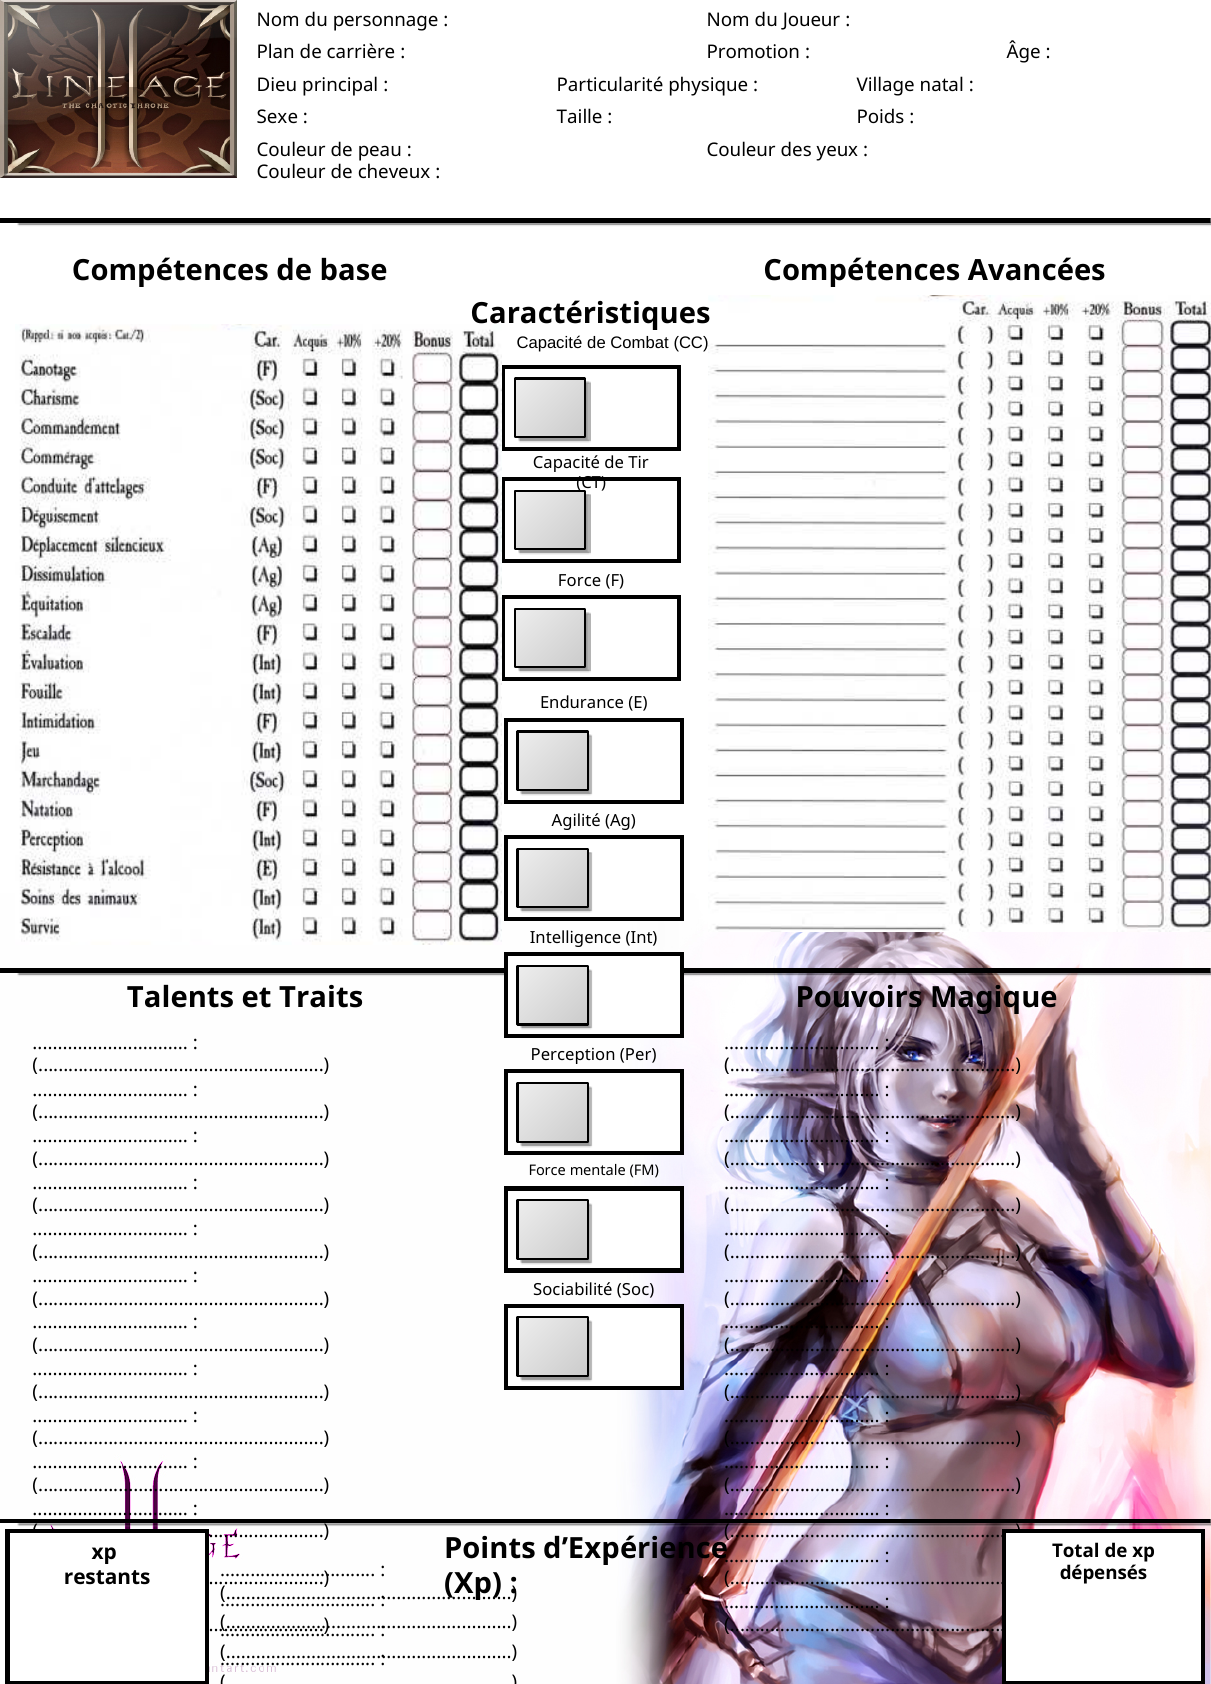

Nom du personnage : 		Nom du Joueur :
Plan de carrière : 		Promotion : 		Âge :
Dieu principal : 		Particularité physique : 	Village natal :
Sexe : 		Taille : 		Poids :
Couleur de peau :		Couleur des yeux :	 	Couleur de cheveux :
Compétences de base
Compétences Avancées
Caractéristiques
Capacité de Tir (CT)
Force (F)
Endurance (E)
Agilité (Ag)
Intelligence (Int)
Perception (Per)
Force mentale (FM)
Sociabilité (Soc)
Capacité de Combat (CC)
Talents et Traits
Pouvoirs Magique
| ............................... : (.........................................................) |
| --- |
| ............................... : (.........................................................) |
| ............................... : (.........................................................) |
| ............................... : (.........................................................) |
| ............................... : (.........................................................) |
| ............................... : (.........................................................) |
| ............................... : (.........................................................) |
| ............................... : (.........................................................) |
| ............................... : (.........................................................) |
| ............................... : (.........................................................) |
| ............................... : (.........................................................) |
| ............................... : (.........................................................) |
| ............................... : (.........................................................) |
| ............................... : (.........................................................) |
| --- |
| ............................... : (.........................................................) |
| ............................... : (.........................................................) |
| ............................... : (.........................................................) |
| ............................... : (.........................................................) |
| ............................... : (.........................................................) |
| ............................... : (.........................................................) |
| ............................... : (.........................................................) |
| ............................... : (.........................................................) |
| ............................... : (.........................................................) |
| ............................... : (.........................................................) |
| ............................... : (.........................................................) |
| ............................... : (.........................................................) |
Points d’Expérience (Xp) :
xp
restants
Total de xp dépensés
............................... : (.........................................................)
............................... : (.........................................................)
............................... : (.........................................................)
............................... : (.........................................................)